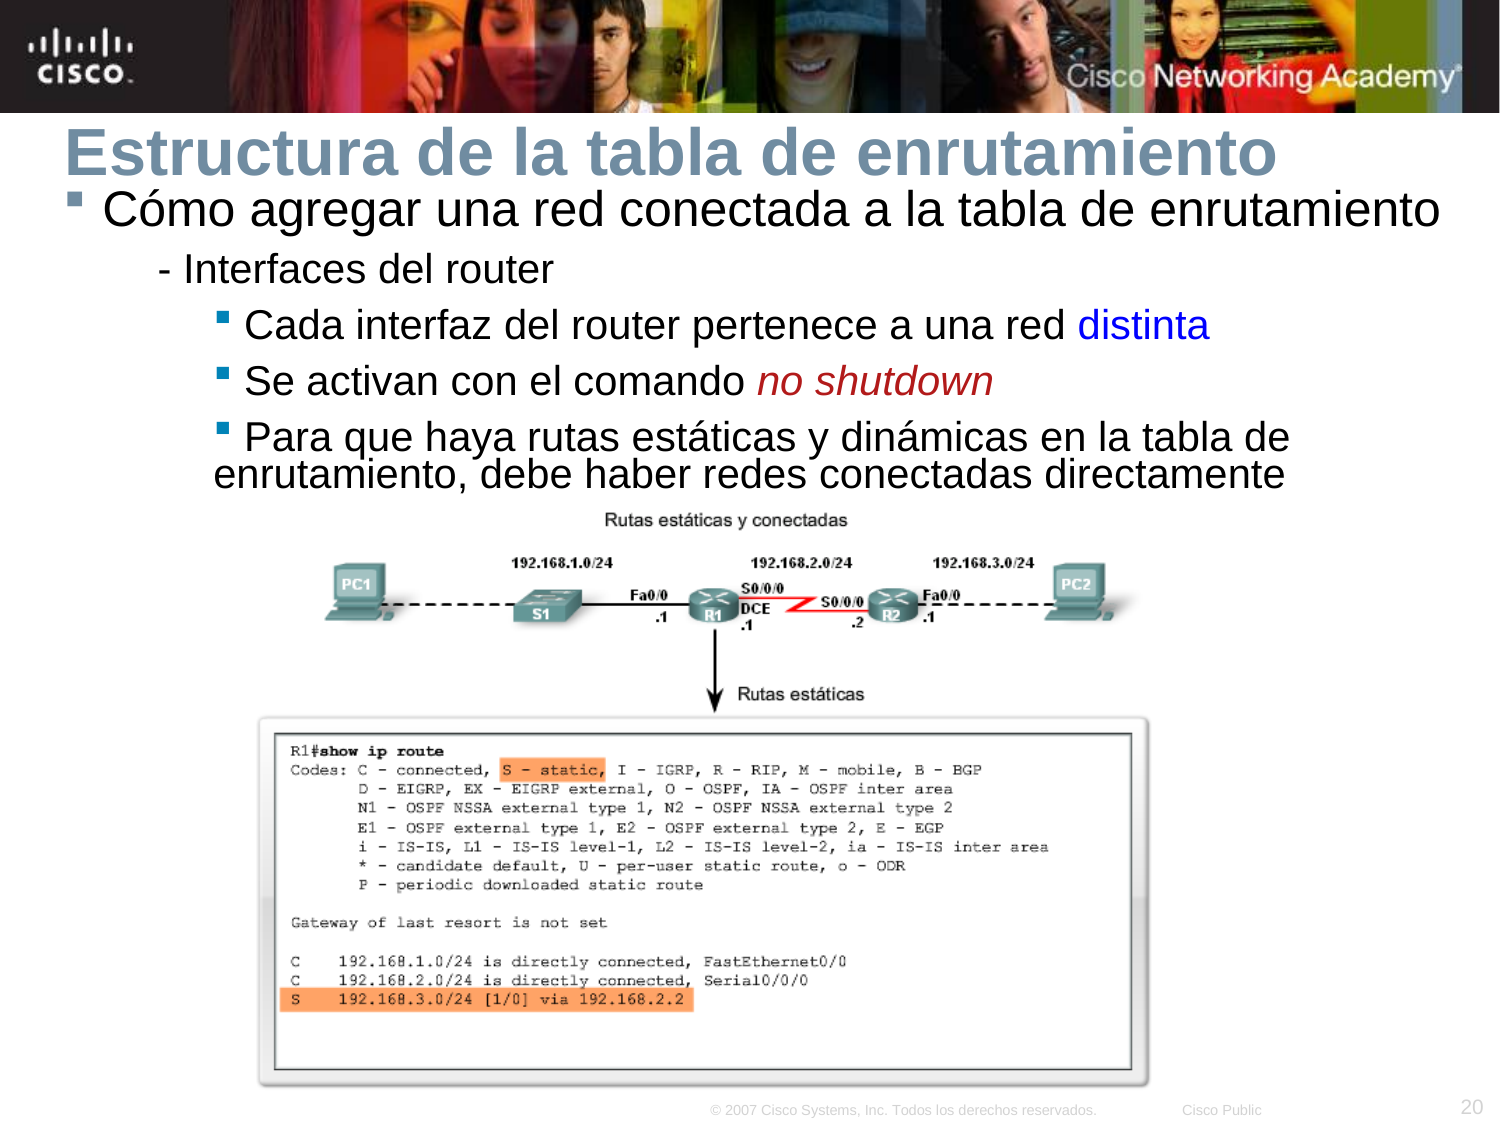

# Estructura de la tabla de enrutamiento
Cómo agregar una red conectada a la tabla de enrutamiento
- Interfaces del router
 Cada interfaz del router pertenece a una red distinta
 Se activan con el comando no shutdown
 Para que haya rutas estáticas y dinámicas en la tabla de enrutamiento, debe haber redes conectadas directamente